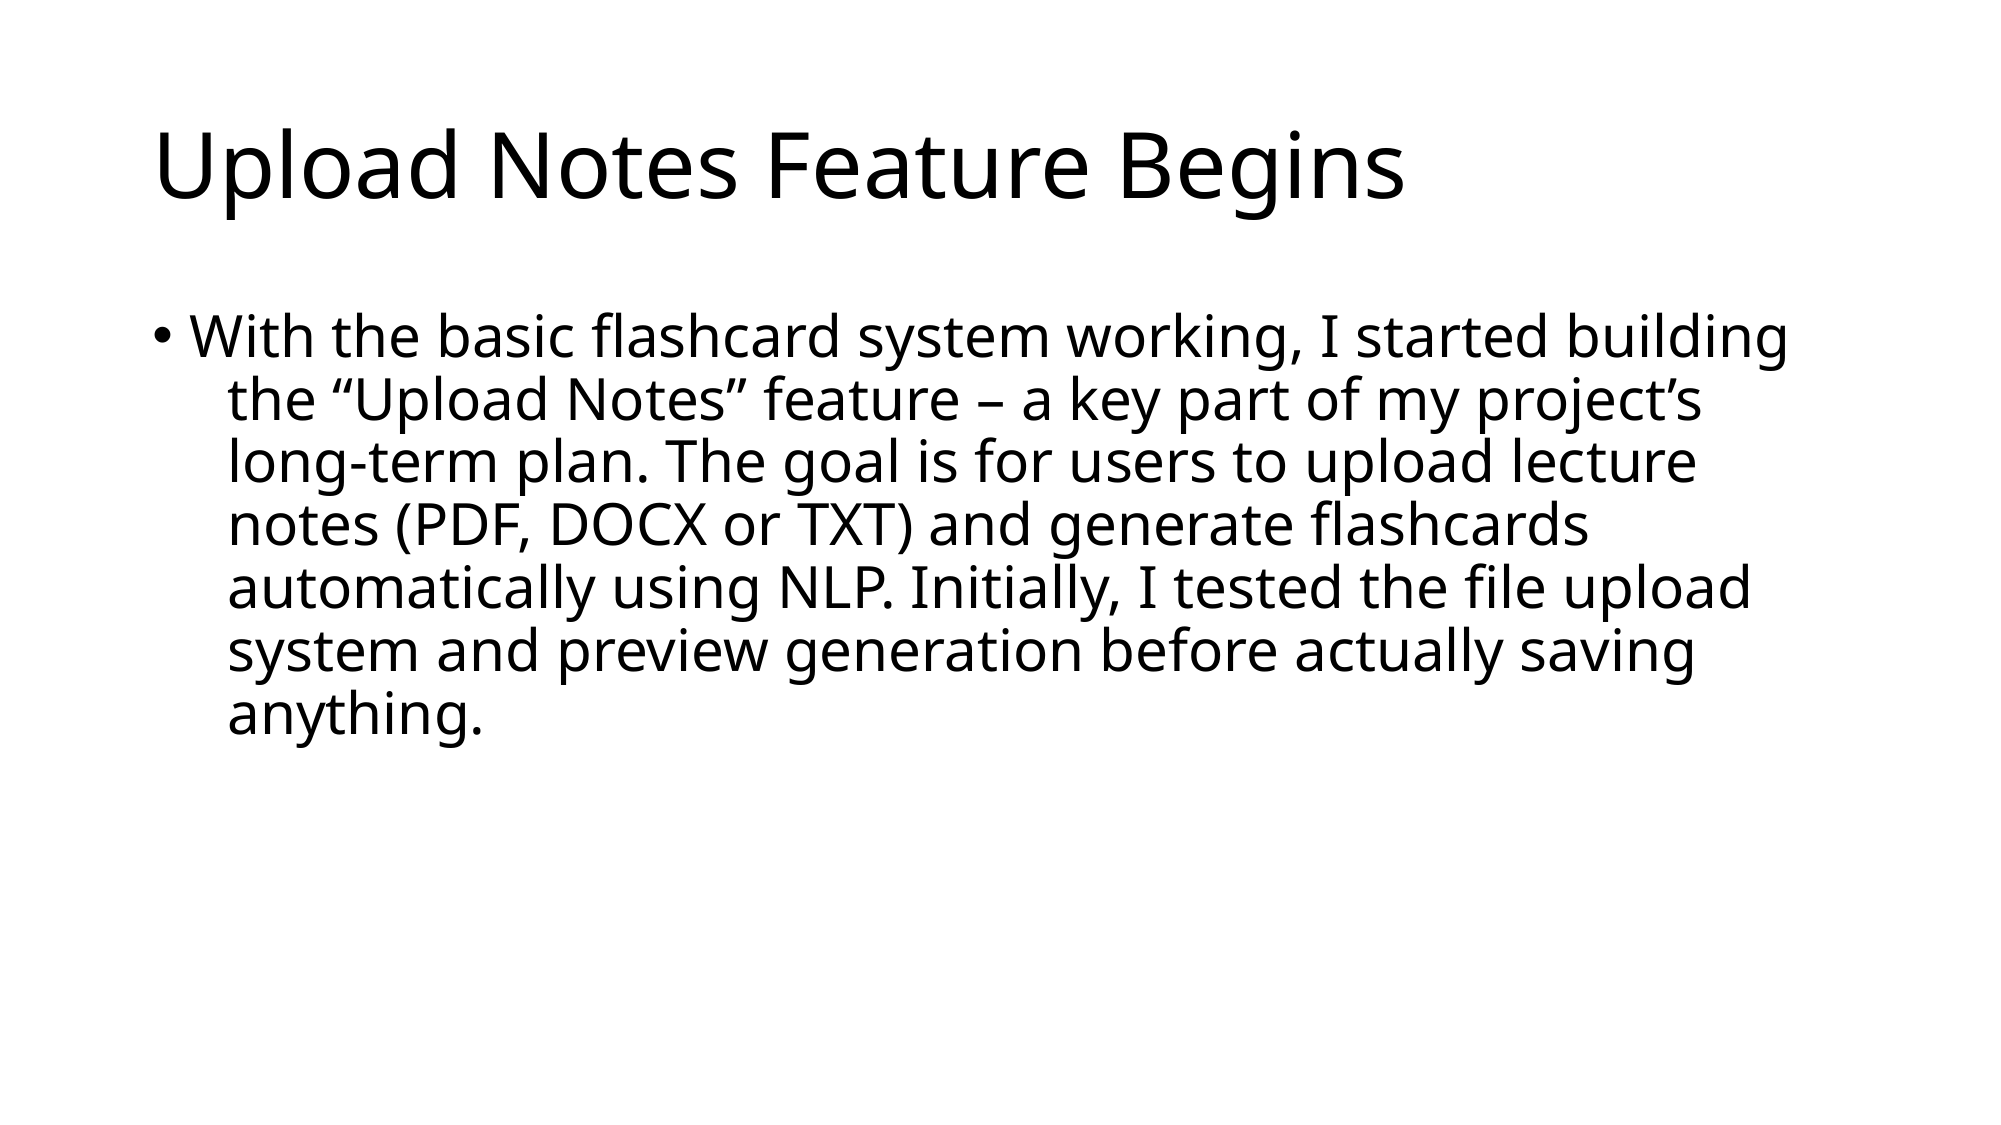

# Upload Notes Feature Begins
With the basic flashcard system working, I started building the “Upload Notes” feature – a key part of my project’s long-term plan. The goal is for users to upload lecture notes (PDF, DOCX or TXT) and generate flashcards automatically using NLP. Initially, I tested the file upload system and preview generation before actually saving anything.